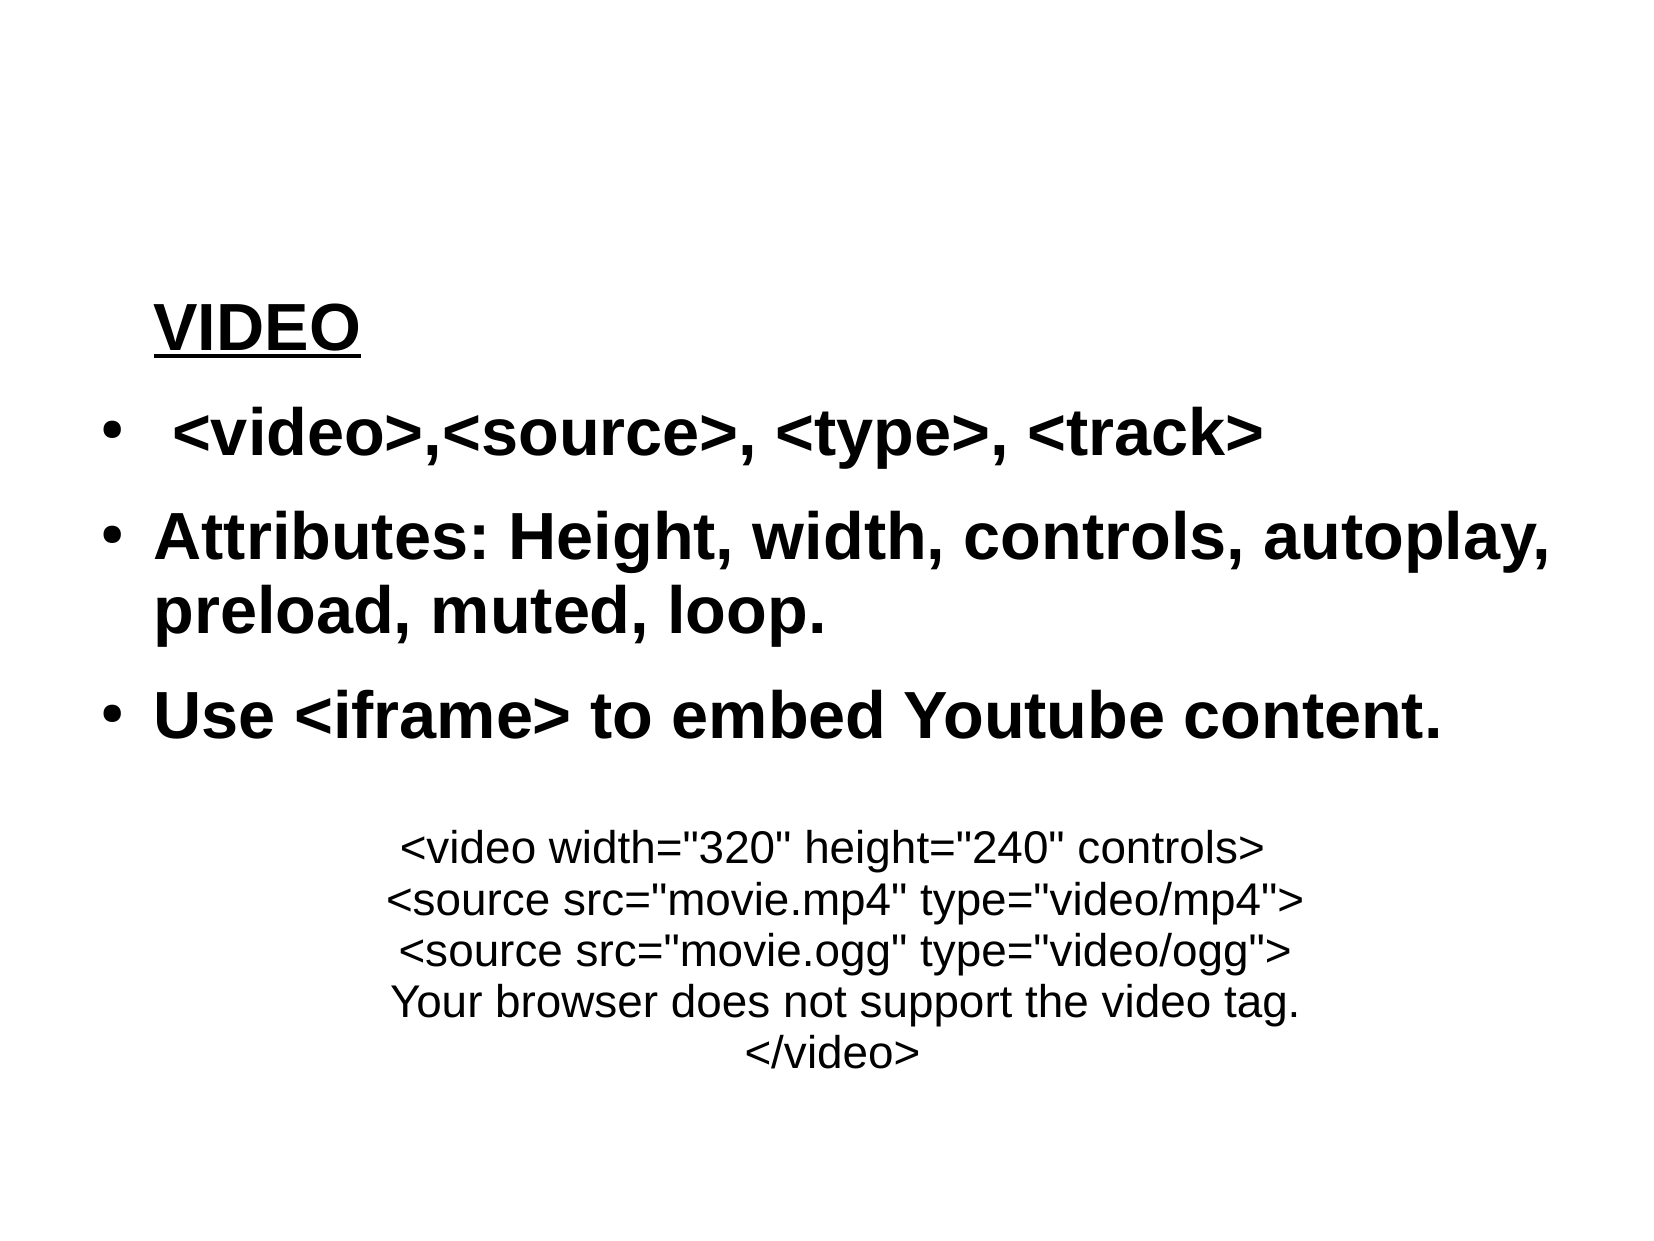

#
VIDEO
 <video>,<source>, <type>, <track>
Attributes: Height, width, controls, autoplay, preload, muted, loop.
Use <iframe> to embed Youtube content.
<video width="320" height="240" controls>
 <source src="movie.mp4" type="video/mp4">
 <source src="movie.ogg" type="video/ogg">
 Your browser does not support the video tag.
</video>